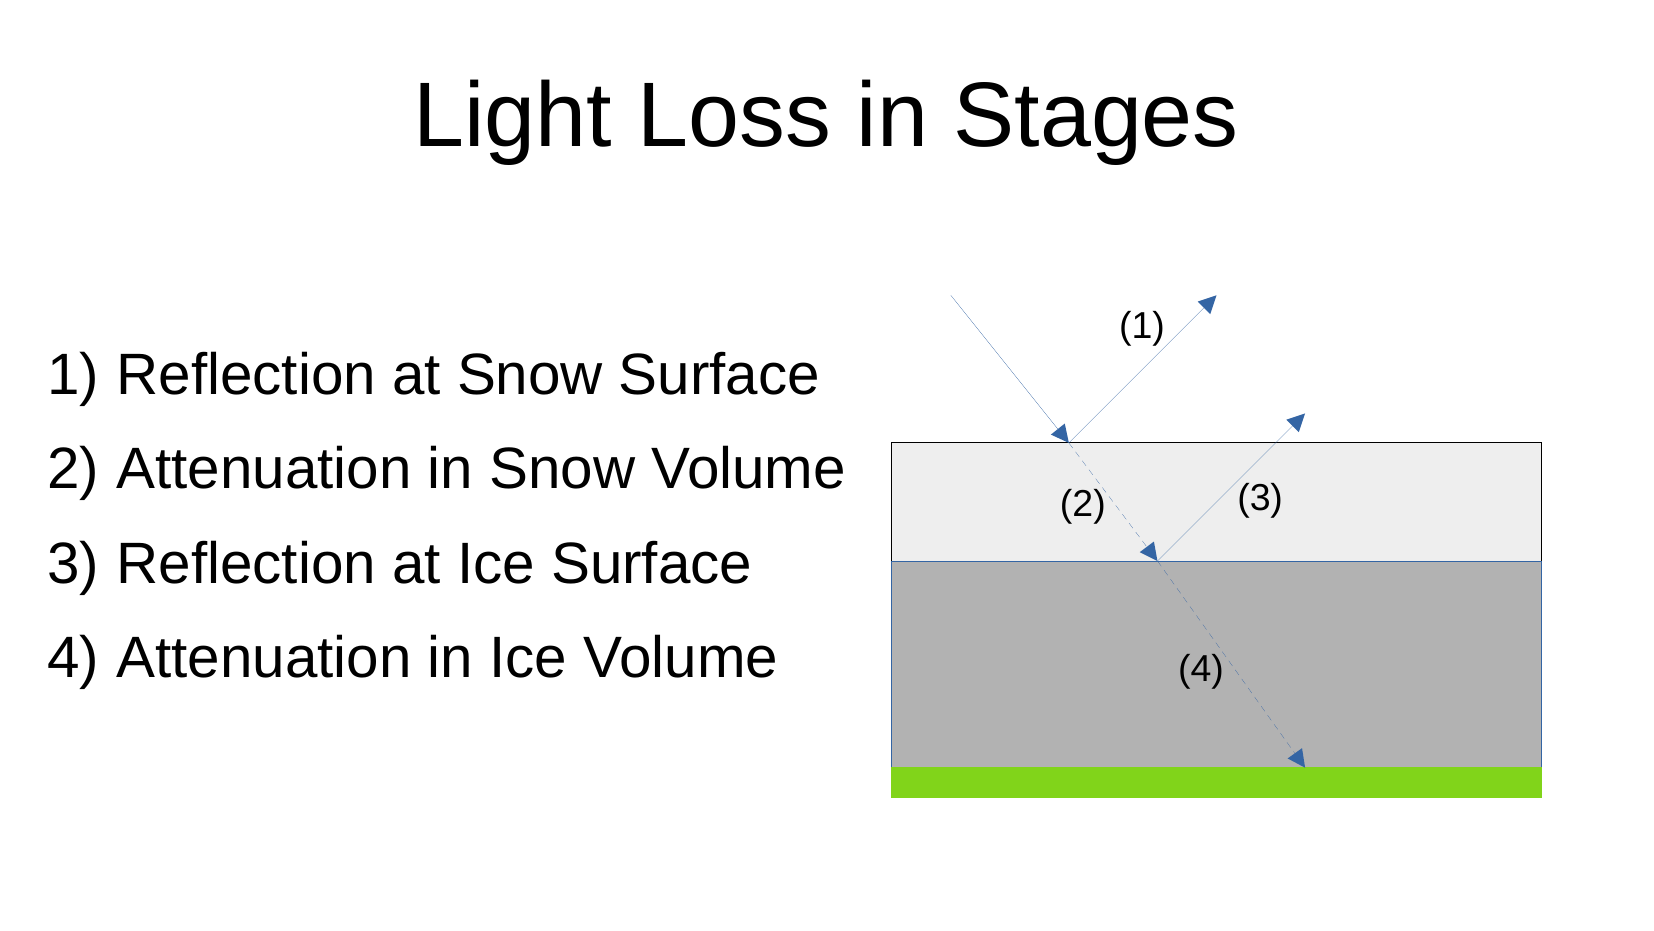

# Light Loss in Stages
(1)
 Reflection at Snow Surface
 Attenuation in Snow Volume
 Reflection at Ice Surface
 Attenuation in Ice Volume
(3)
(2)
(4)